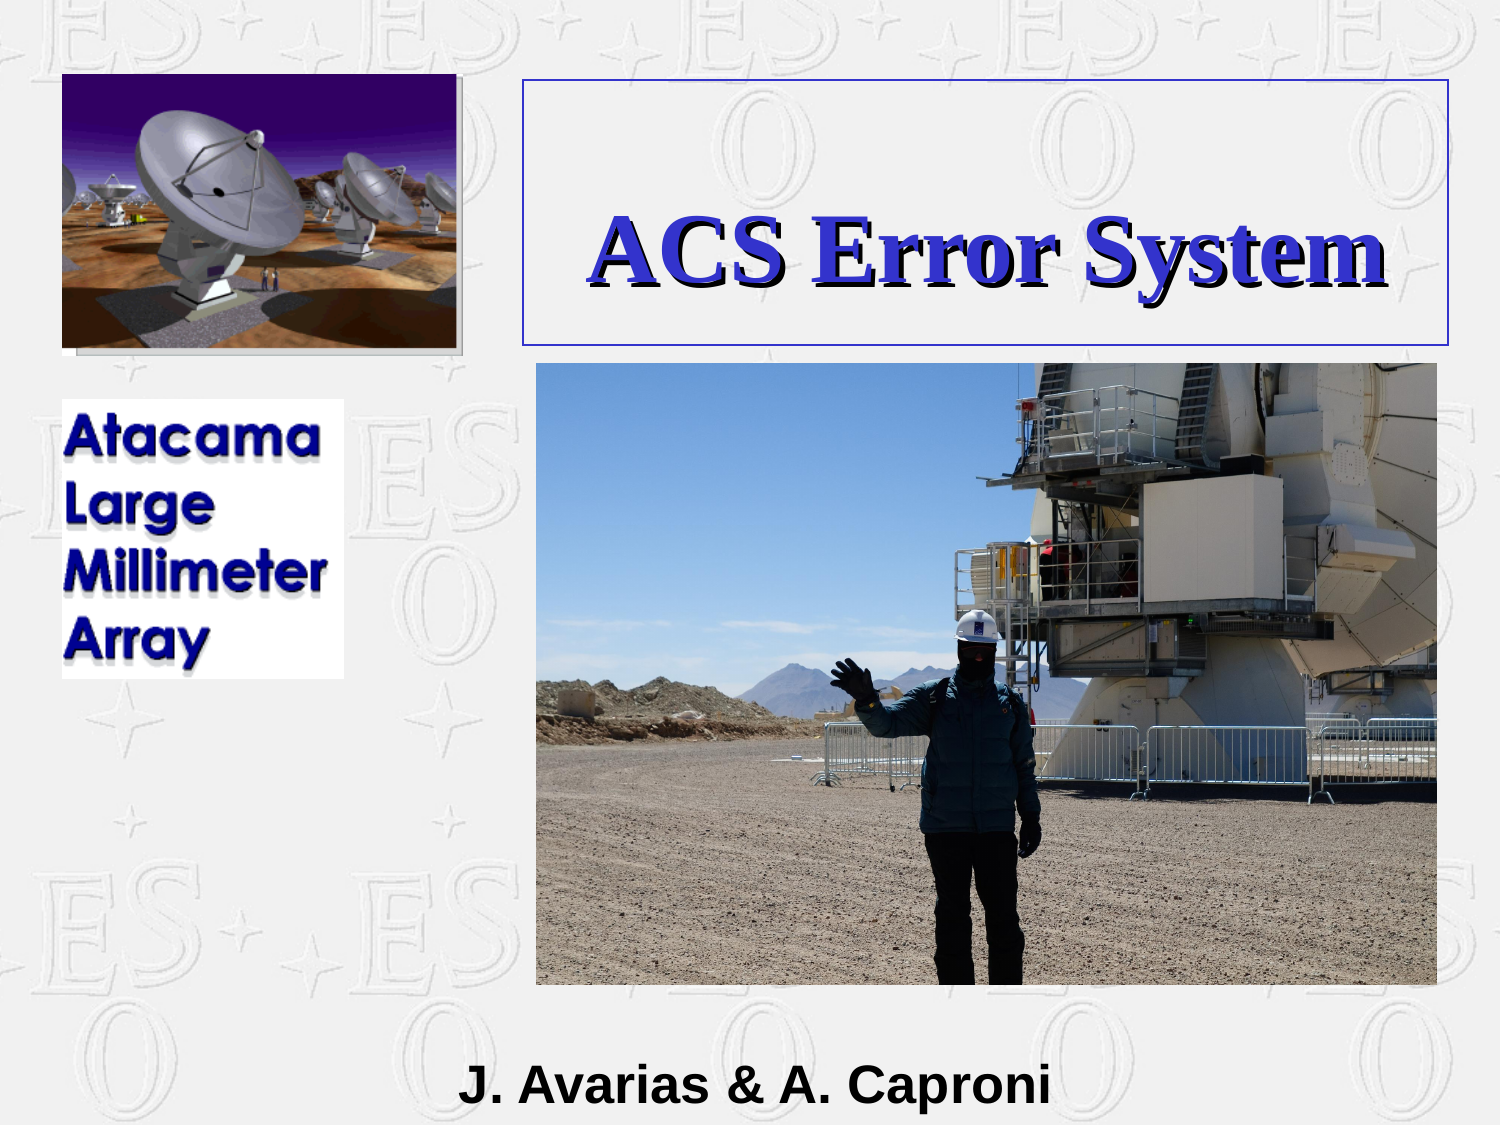

# ACS Error System
J. Avarias & A. Caproni